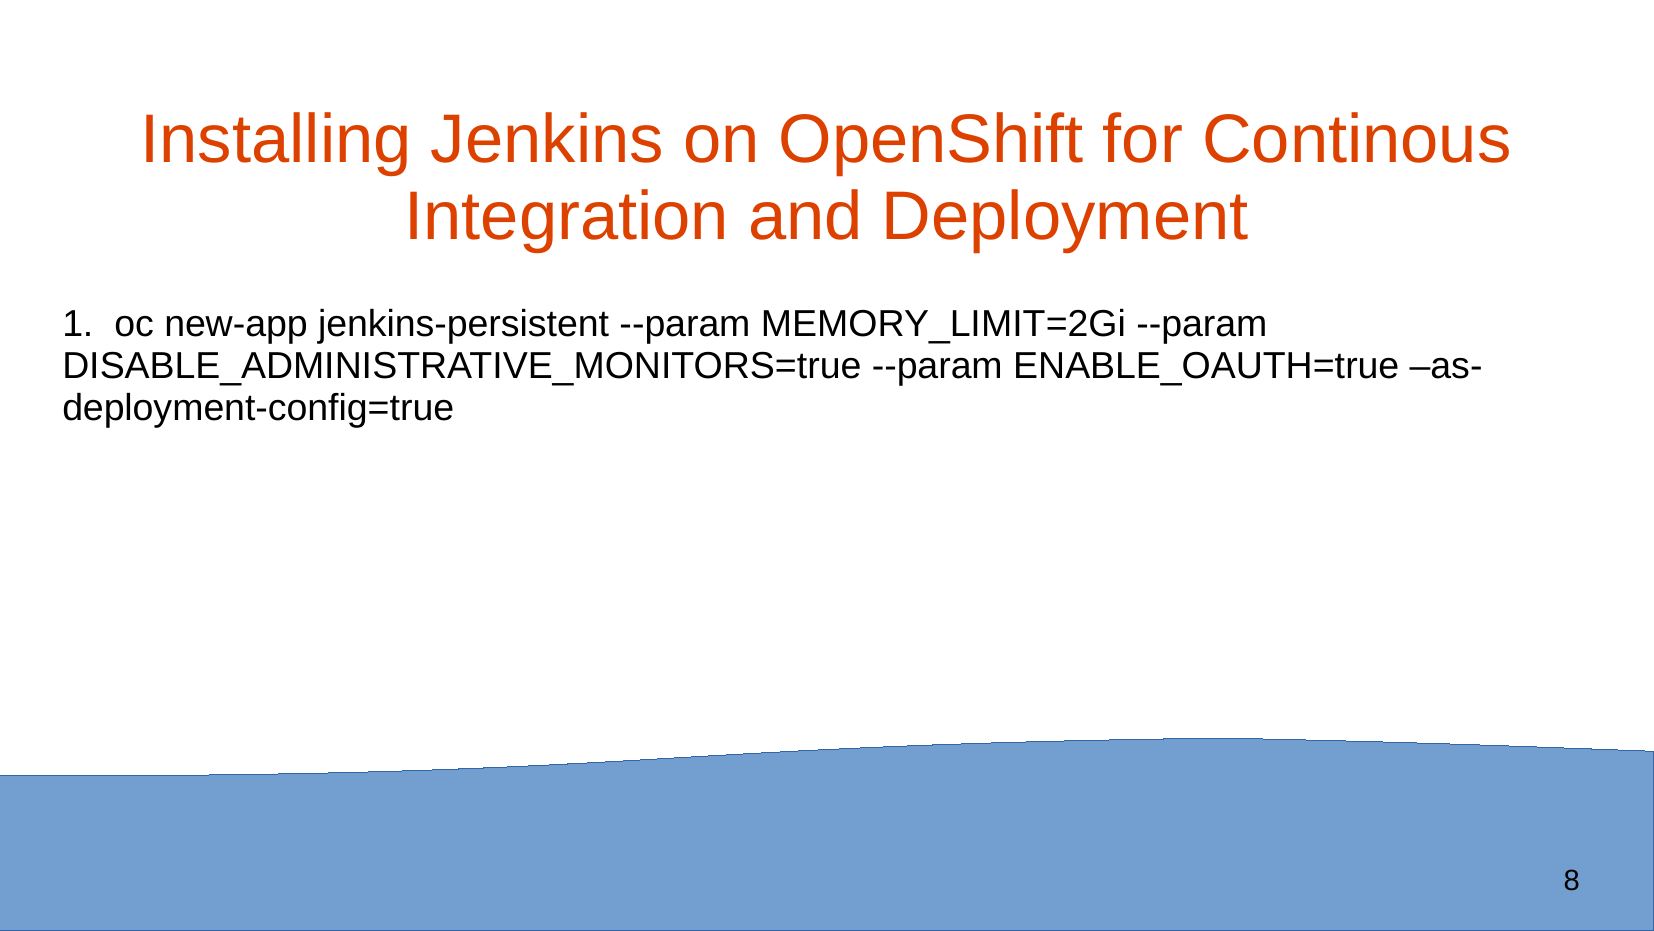

# Installing Jenkins on OpenShift for Continous Integration and Deployment
1. oc new-app jenkins-persistent --param MEMORY_LIMIT=2Gi --param DISABLE_ADMINISTRATIVE_MONITORS=true --param ENABLE_OAUTH=true –as-deployment-config=true